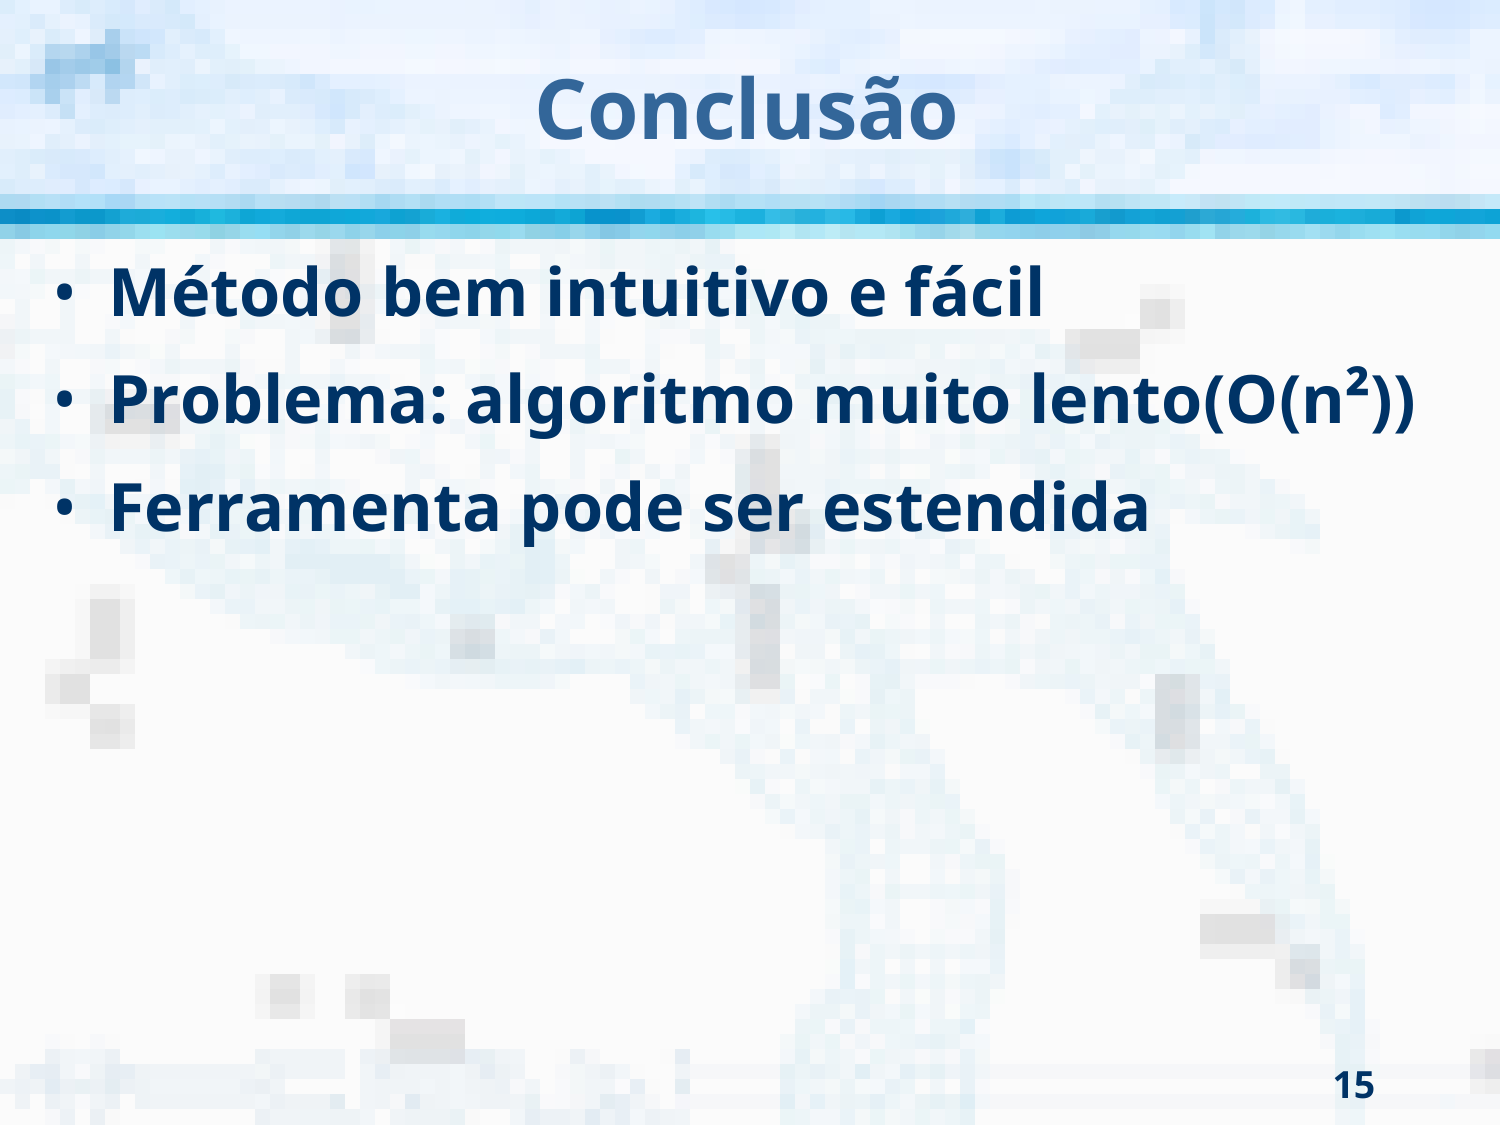

Conclusão
Método bem intuitivo e fácil
Problema: algoritmo muito lento(O(n²))
Ferramenta pode ser estendida